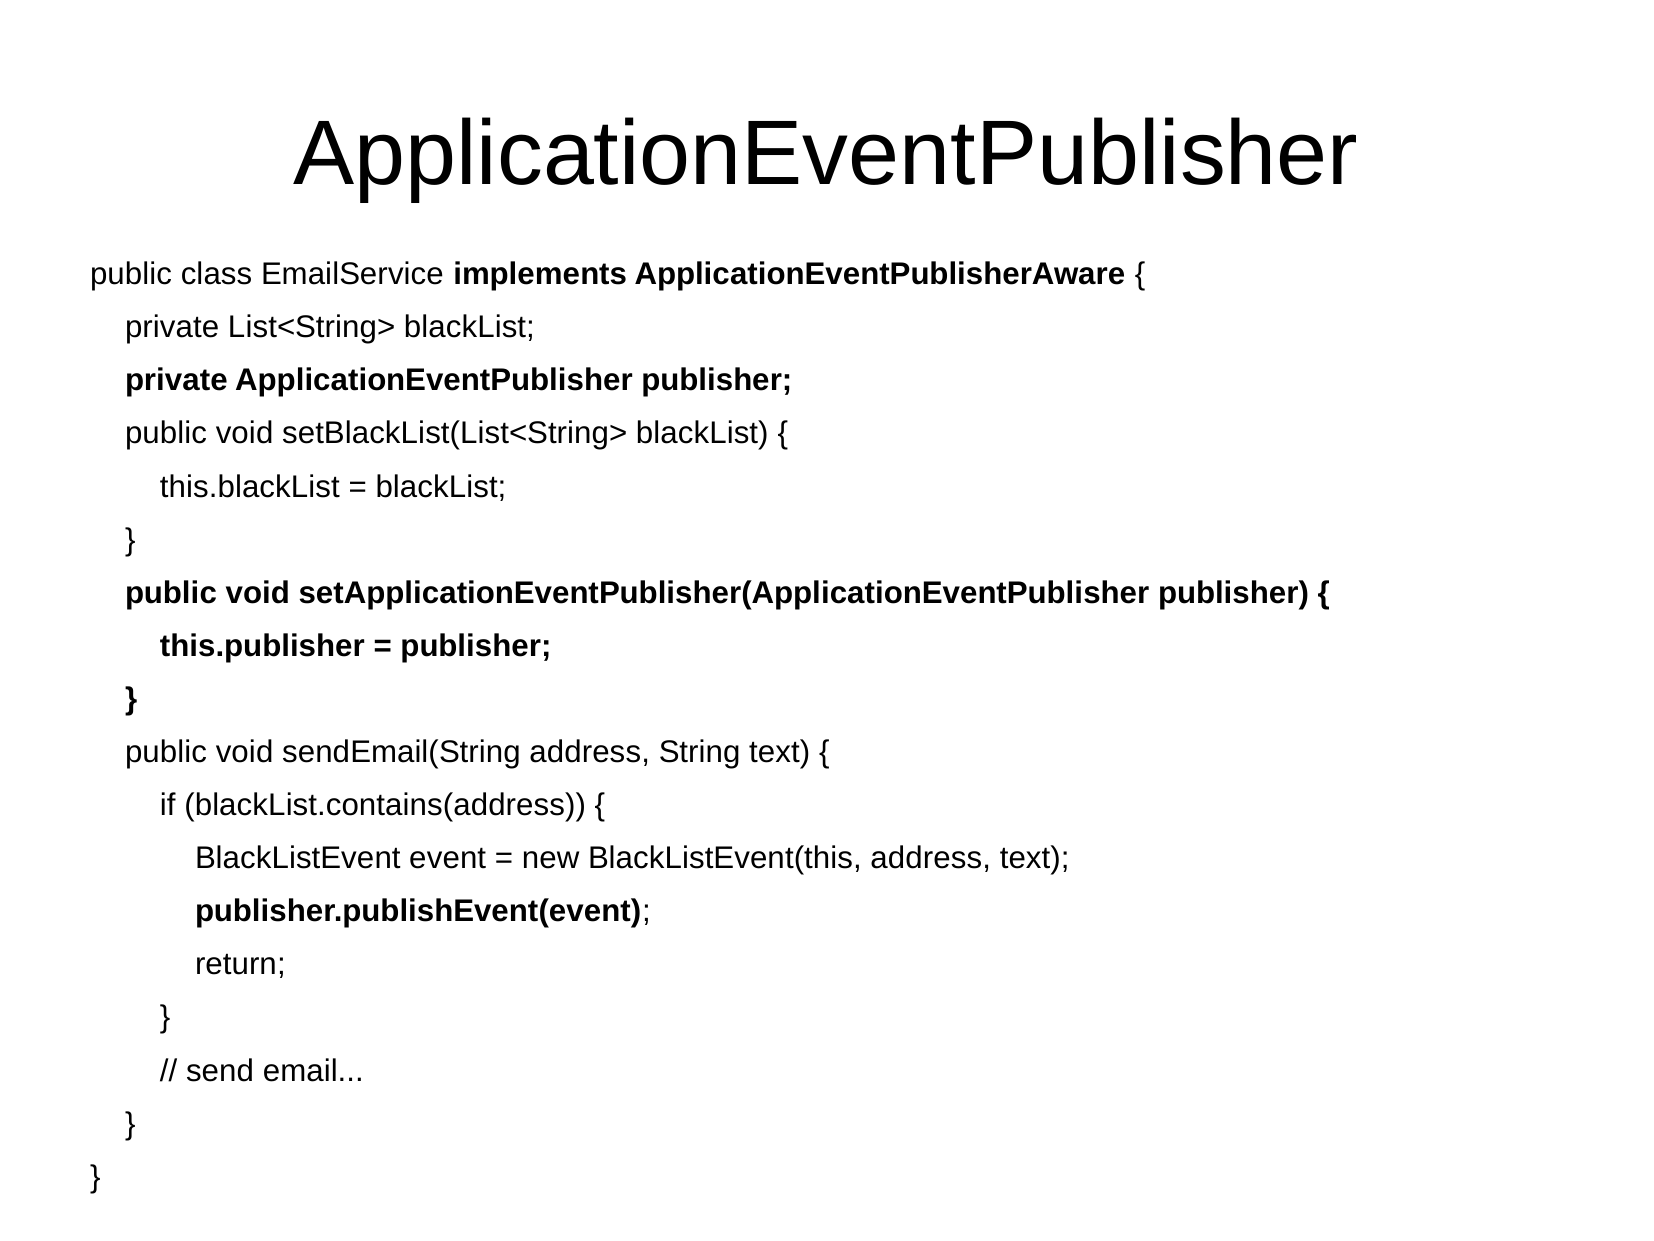

# ApplicationEventPublisher
public class EmailService implements ApplicationEventPublisherAware {
 private List<String> blackList;
 private ApplicationEventPublisher publisher;
 public void setBlackList(List<String> blackList) {
 this.blackList = blackList;
 }
 public void setApplicationEventPublisher(ApplicationEventPublisher publisher) {
 this.publisher = publisher;
 }
 public void sendEmail(String address, String text) {
 if (blackList.contains(address)) {
 BlackListEvent event = new BlackListEvent(this, address, text);
 publisher.publishEvent(event);
 return;
 }
 // send email...
 }
}